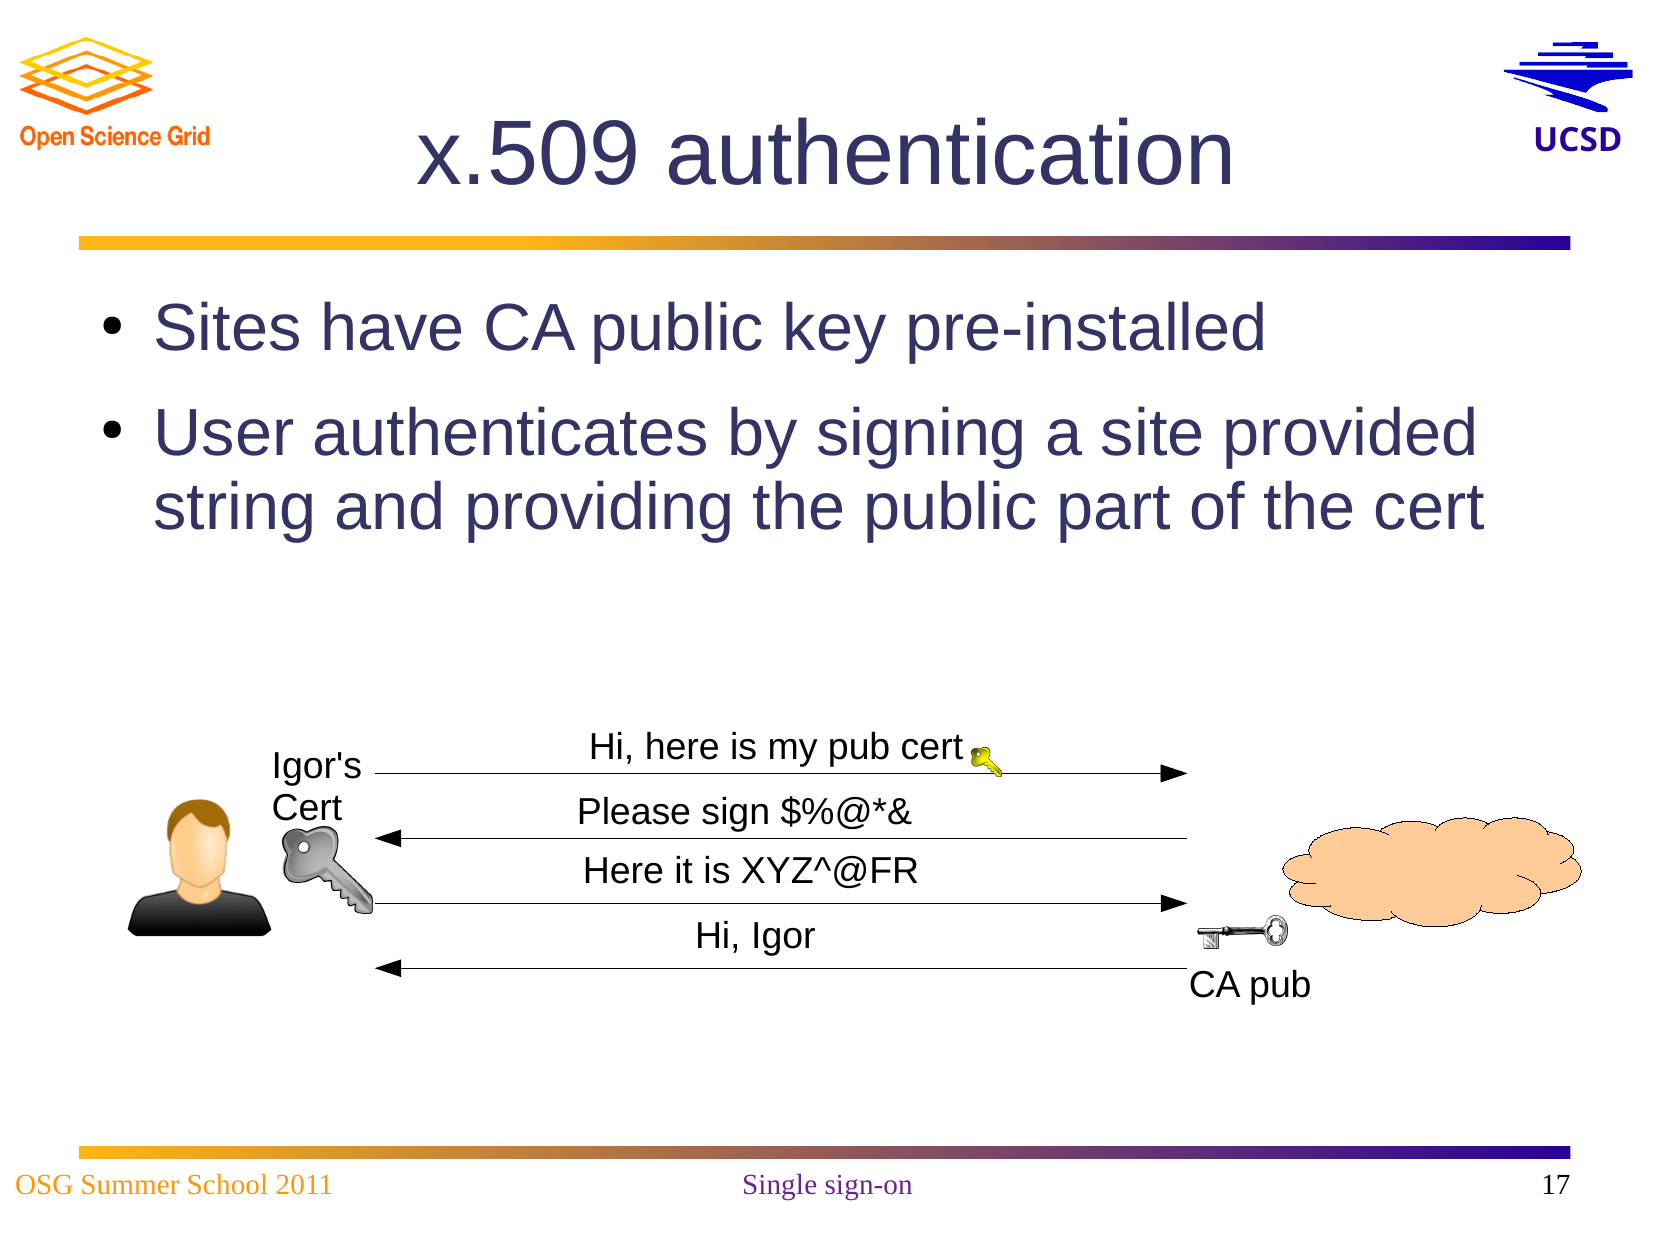

# x.509 authentication
Sites have CA public key pre-installed
User authenticates by signing a site provided string and providing the public part of the cert
Hi, here is my pub cert
Igor's
Cert
Please sign $%@*&
Here it is XYZ^@FR
Hi, Igor
CA pub
OSG Summer School 2011
Single sign-on
17